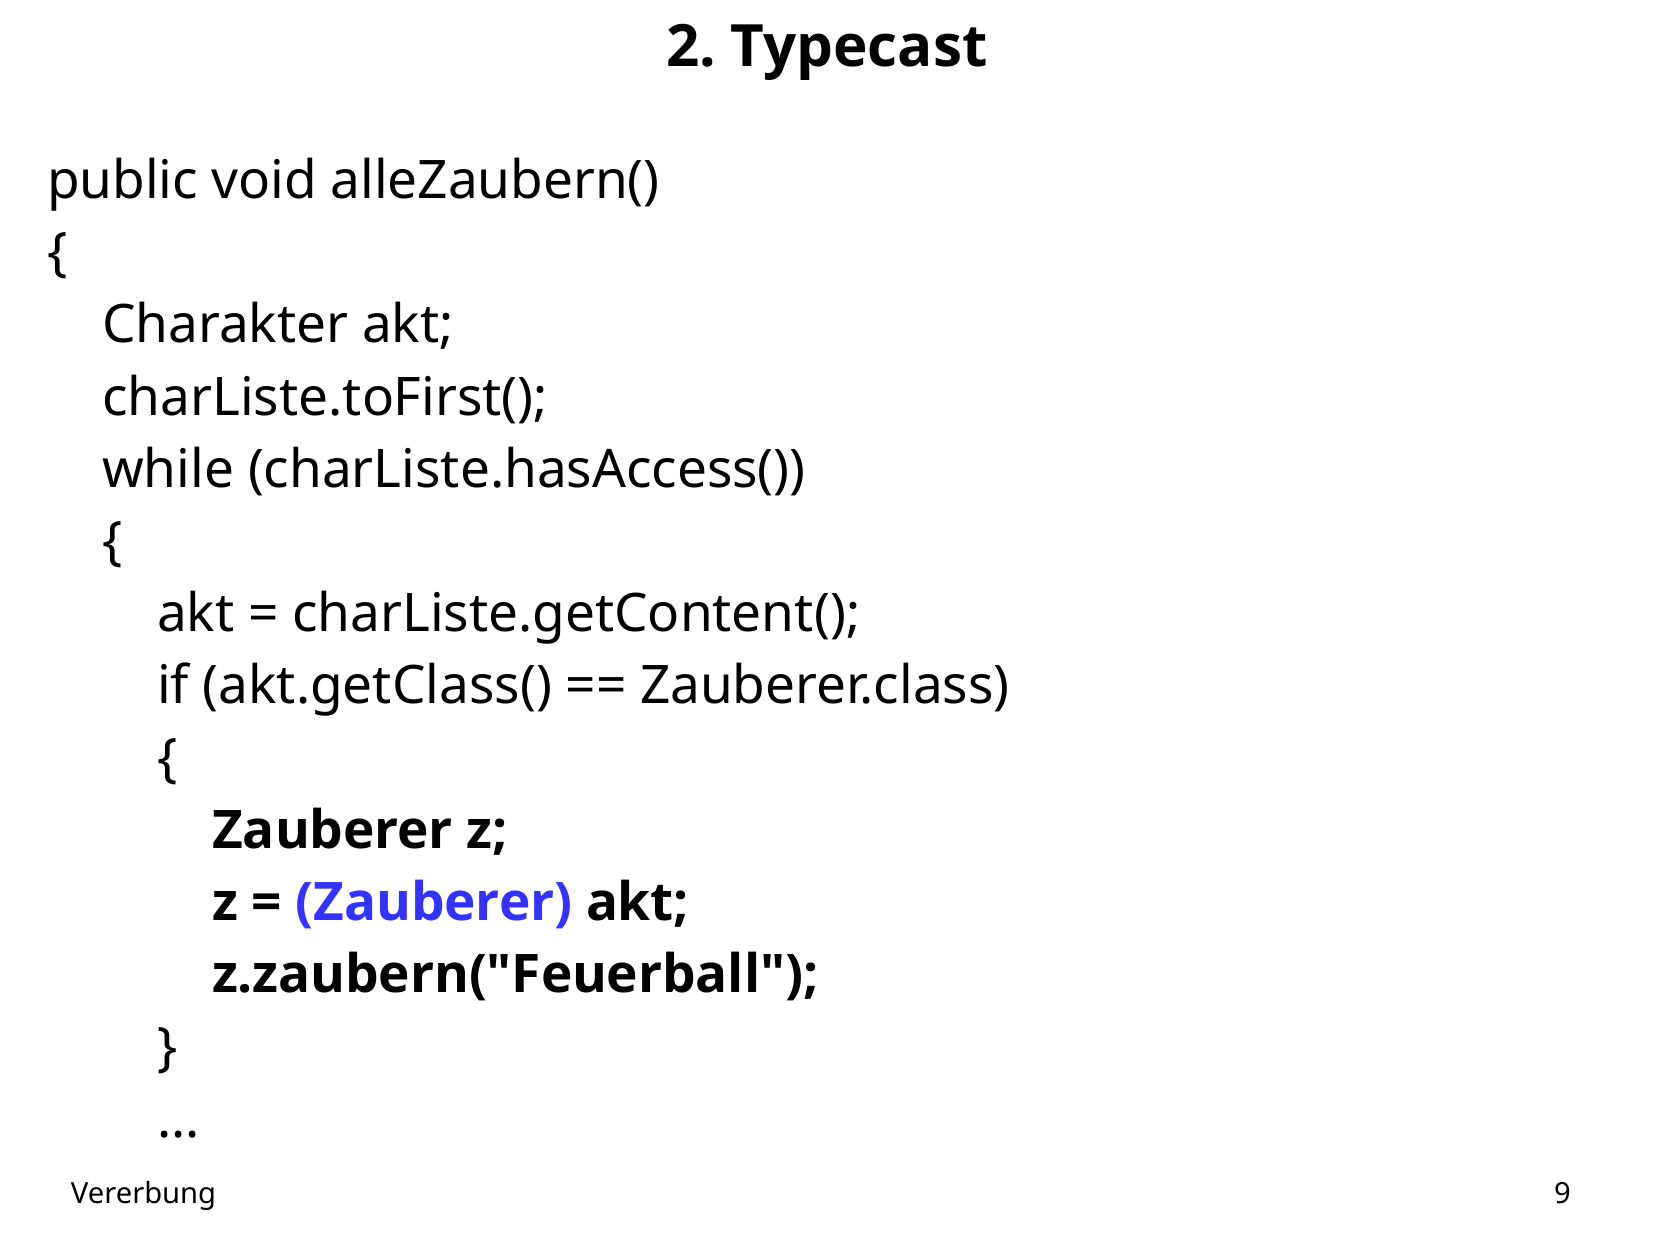

# 2. Typecast
public void alleZaubern()
{
 Charakter akt;
 charListe.toFirst();
 while (charListe.hasAccess())
 {
 akt = charListe.getContent();
 if (akt.getClass() == Zauberer.class)
 {
 Zauberer z;
 z = (Zauberer) akt;
 z.zaubern("Feuerball");
 }
 ...
Vererbung
9